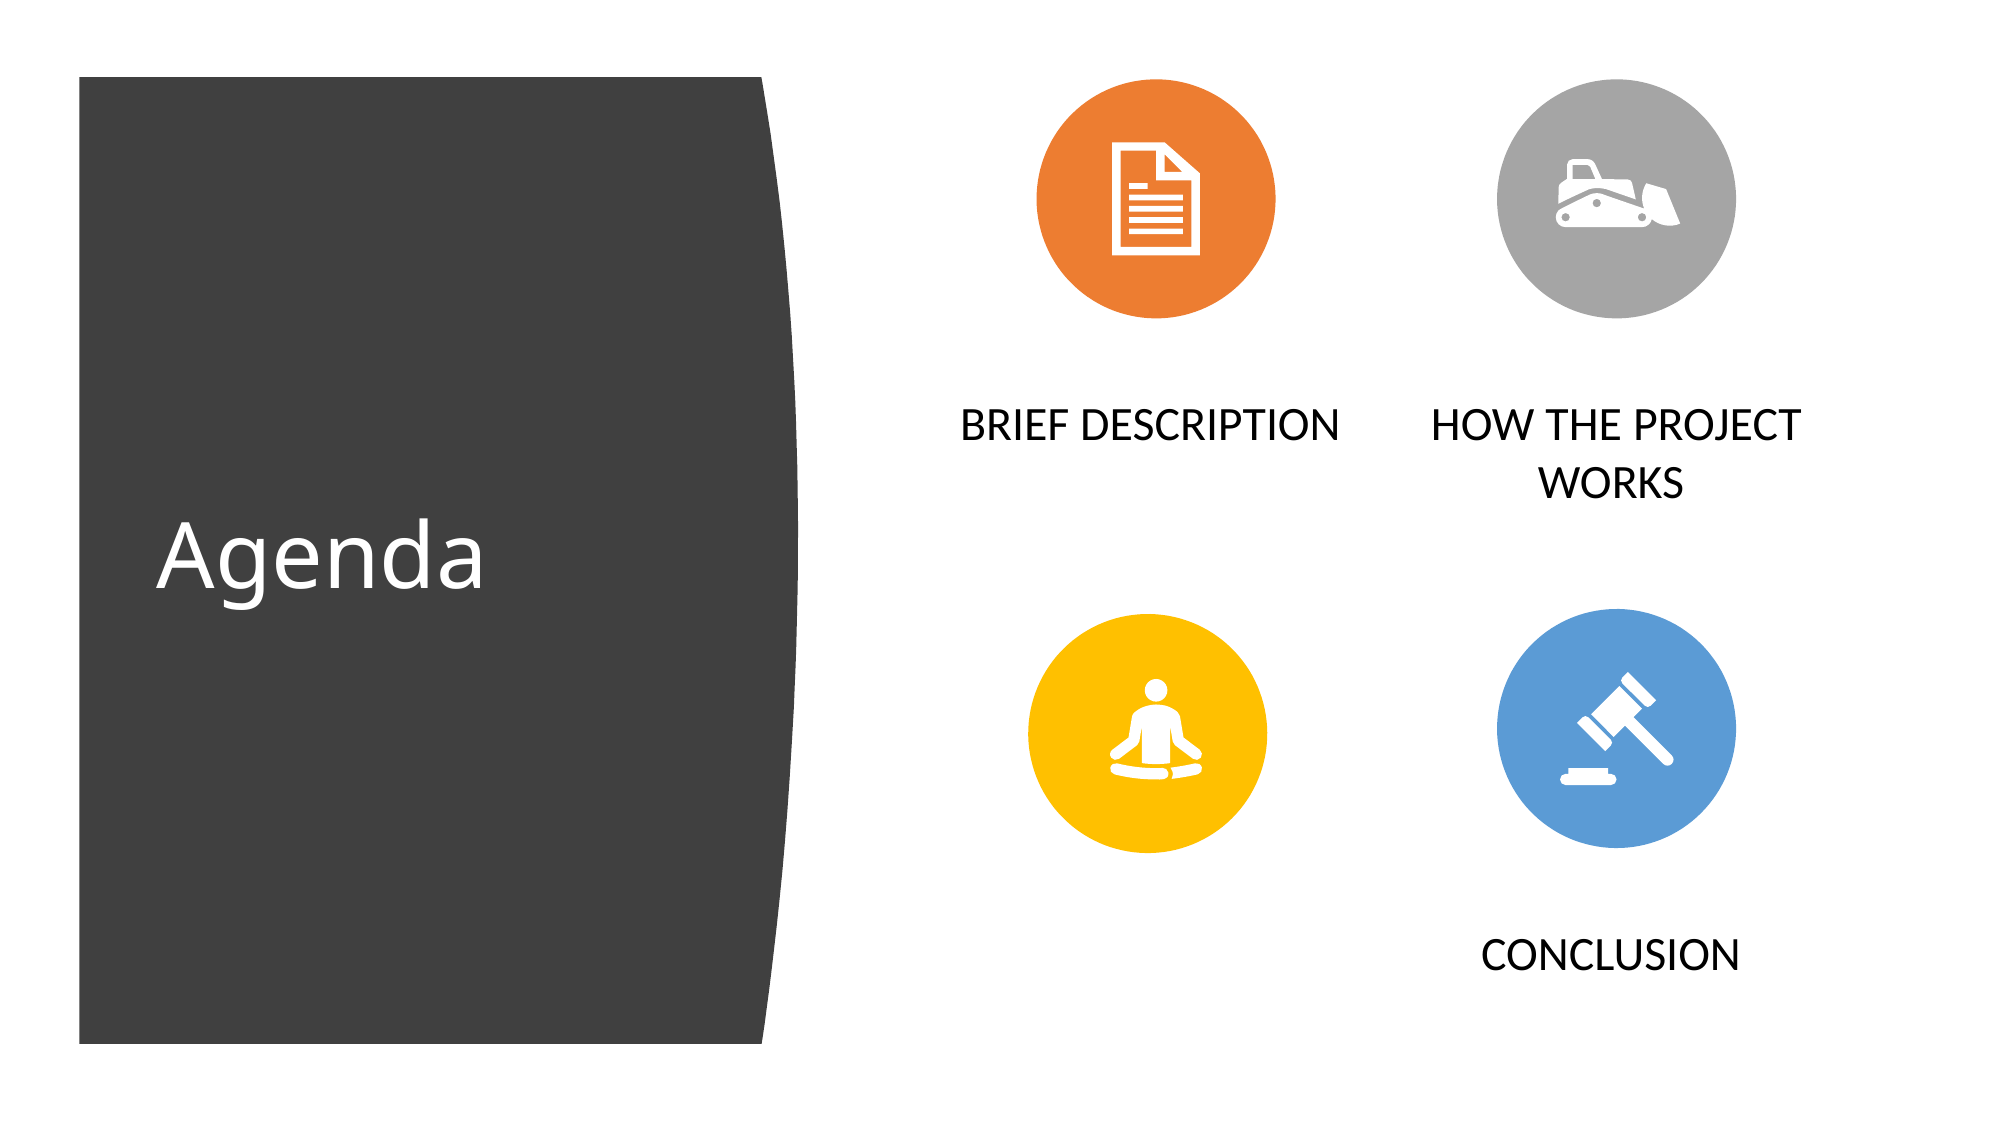

Brief description
How the project works
Conclusion
# Agenda